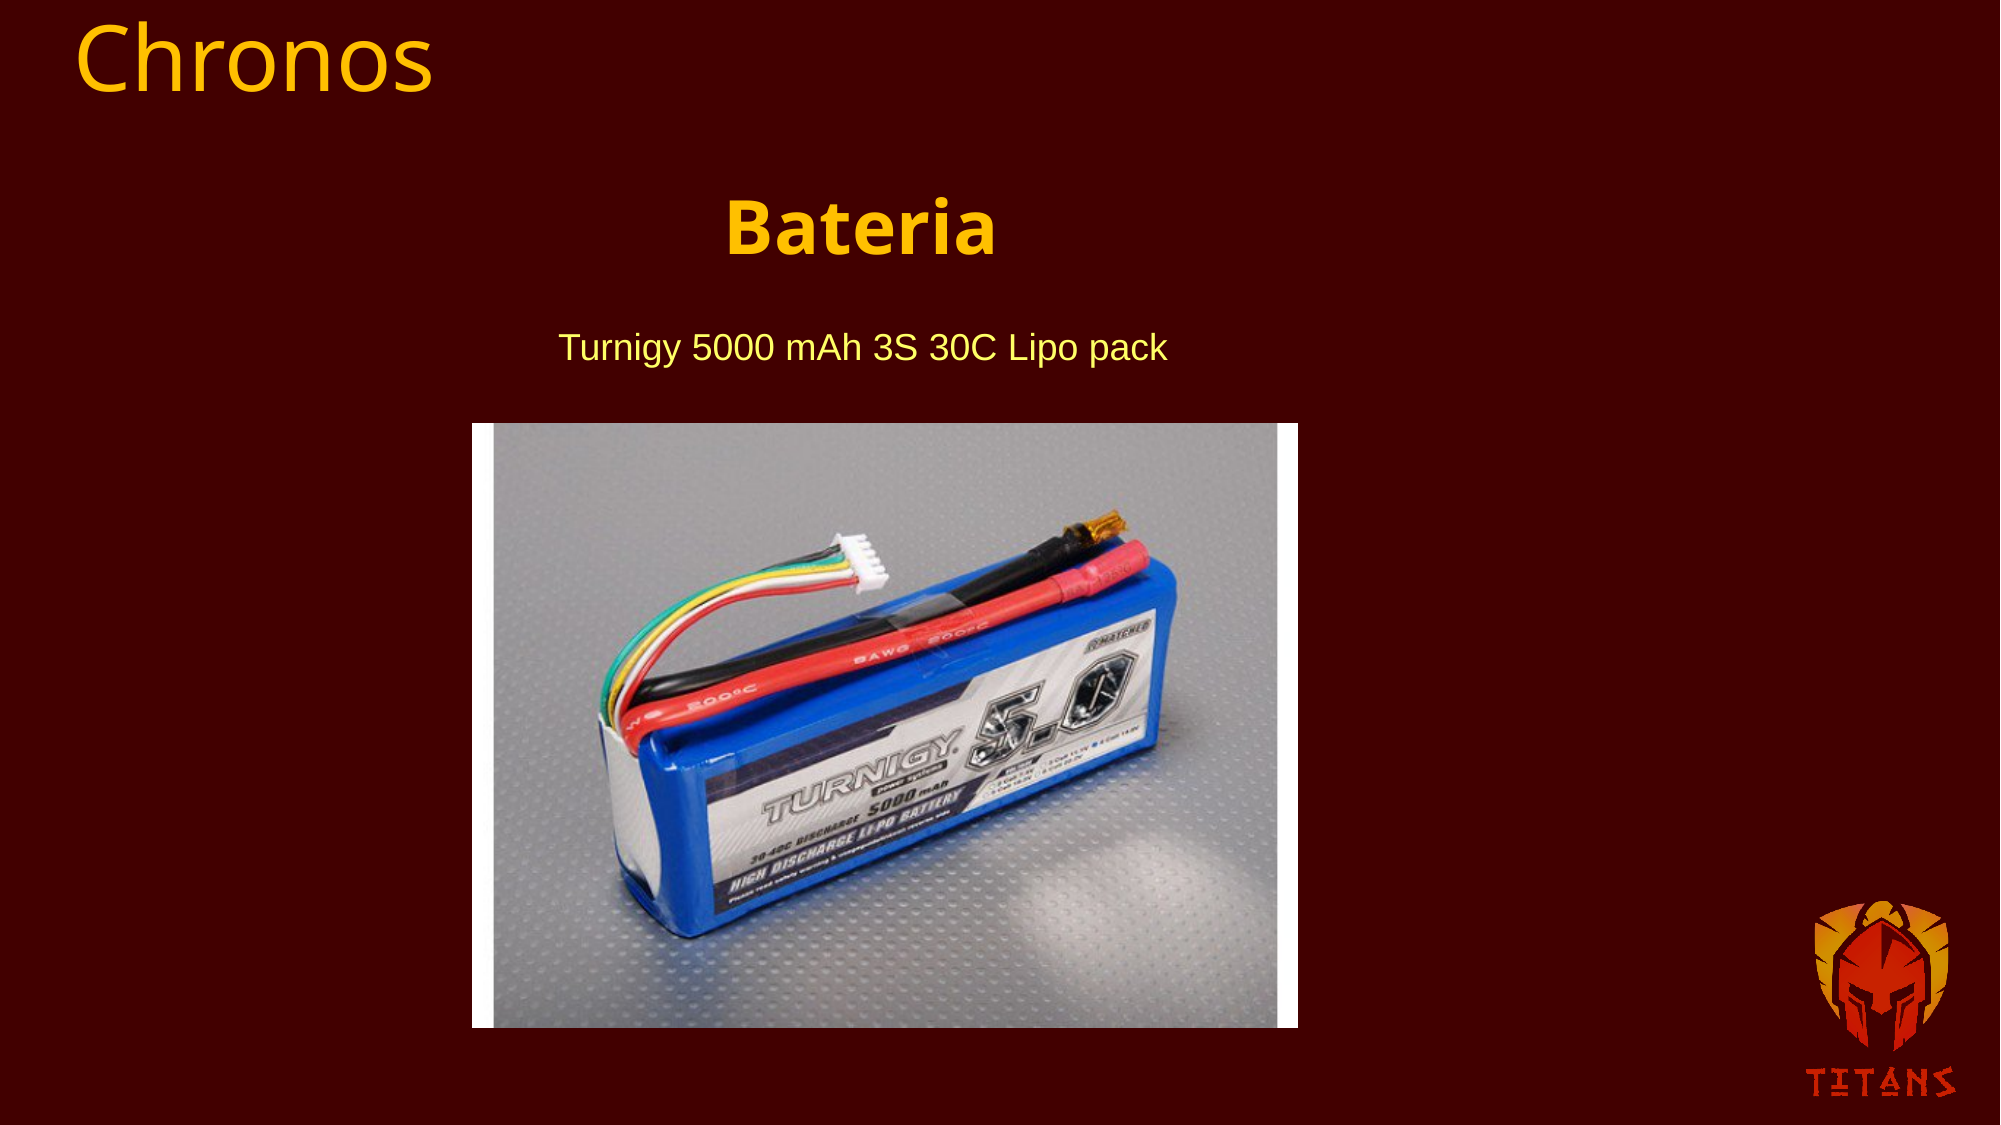

# Chronos
Bateria
Turnigy 5000 mAh 3S 30C Lipo pack